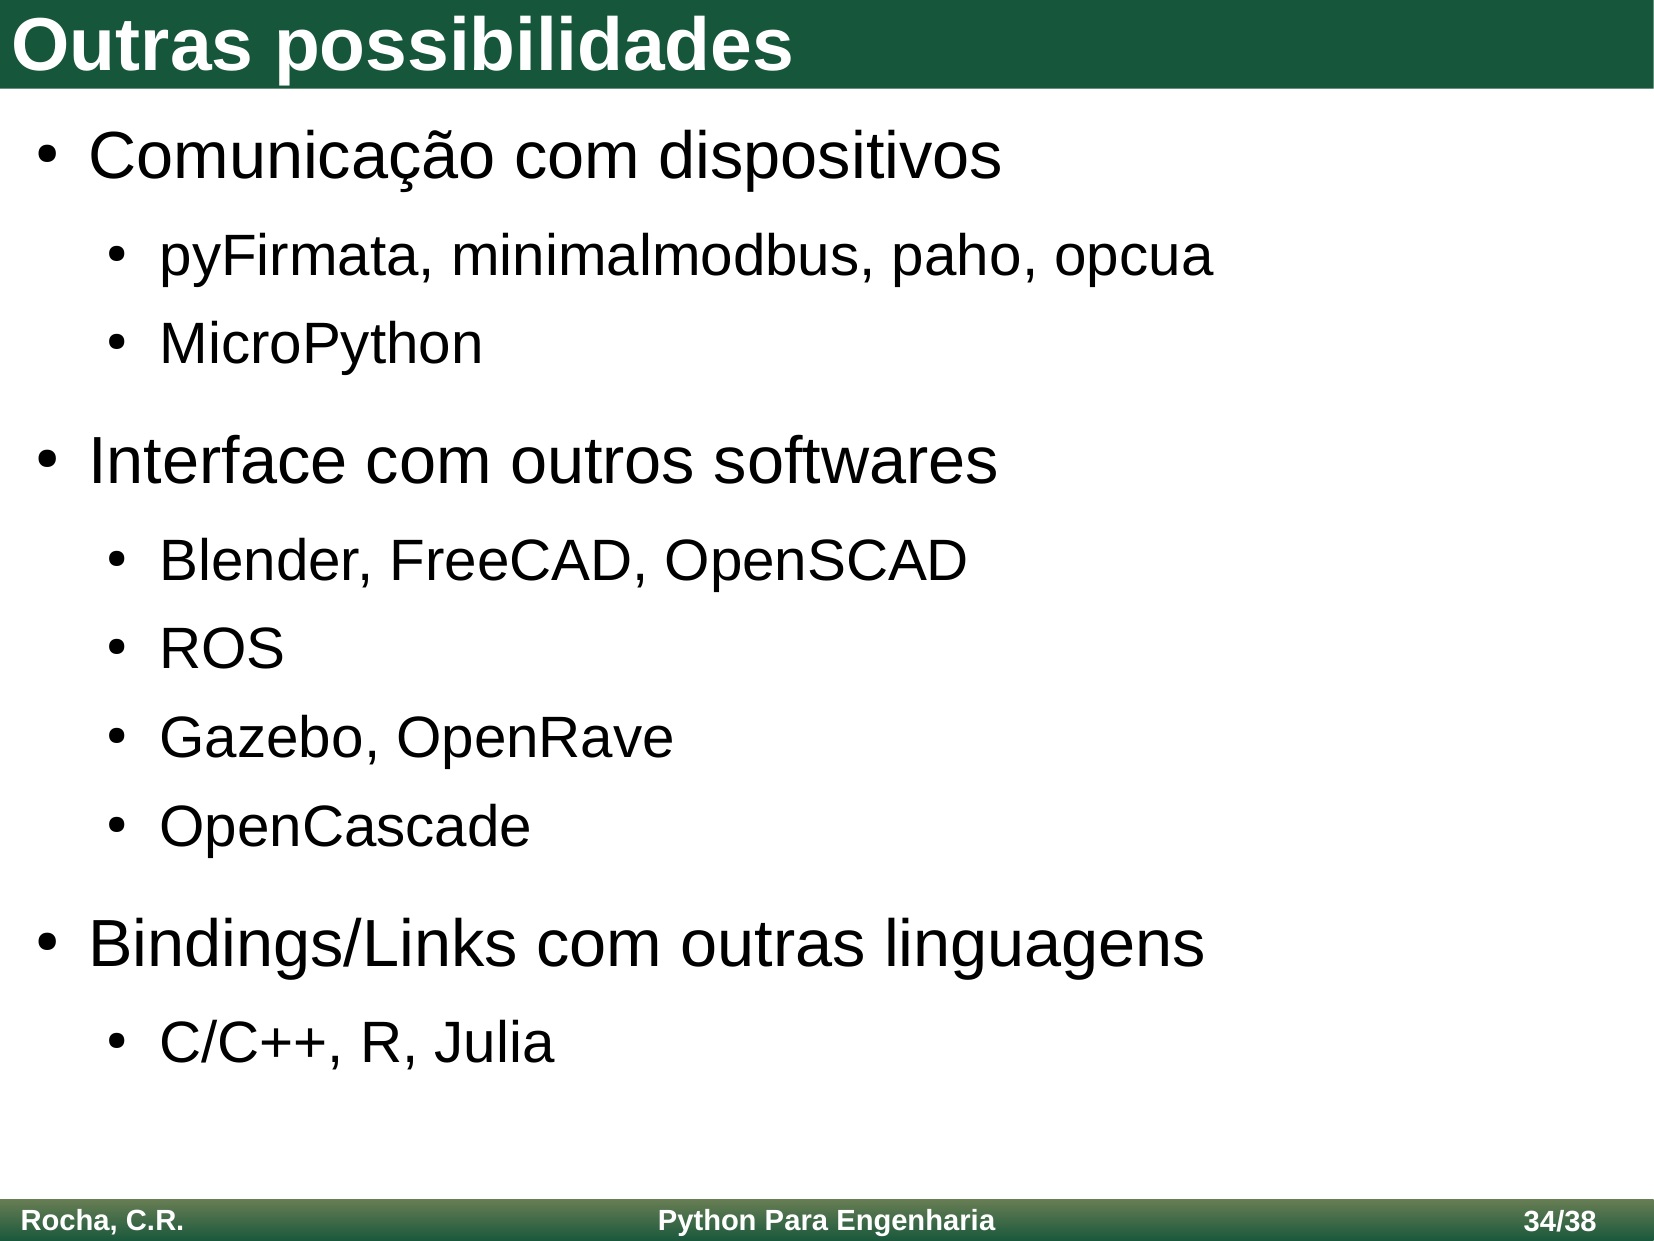

# Outras possibilidades
Comunicação com dispositivos
pyFirmata, minimalmodbus, paho, opcua
MicroPython
Interface com outros softwares
Blender, FreeCAD, OpenSCAD
ROS
Gazebo, OpenRave
OpenCascade
Bindings/Links com outras linguagens
C/C++, R, Julia